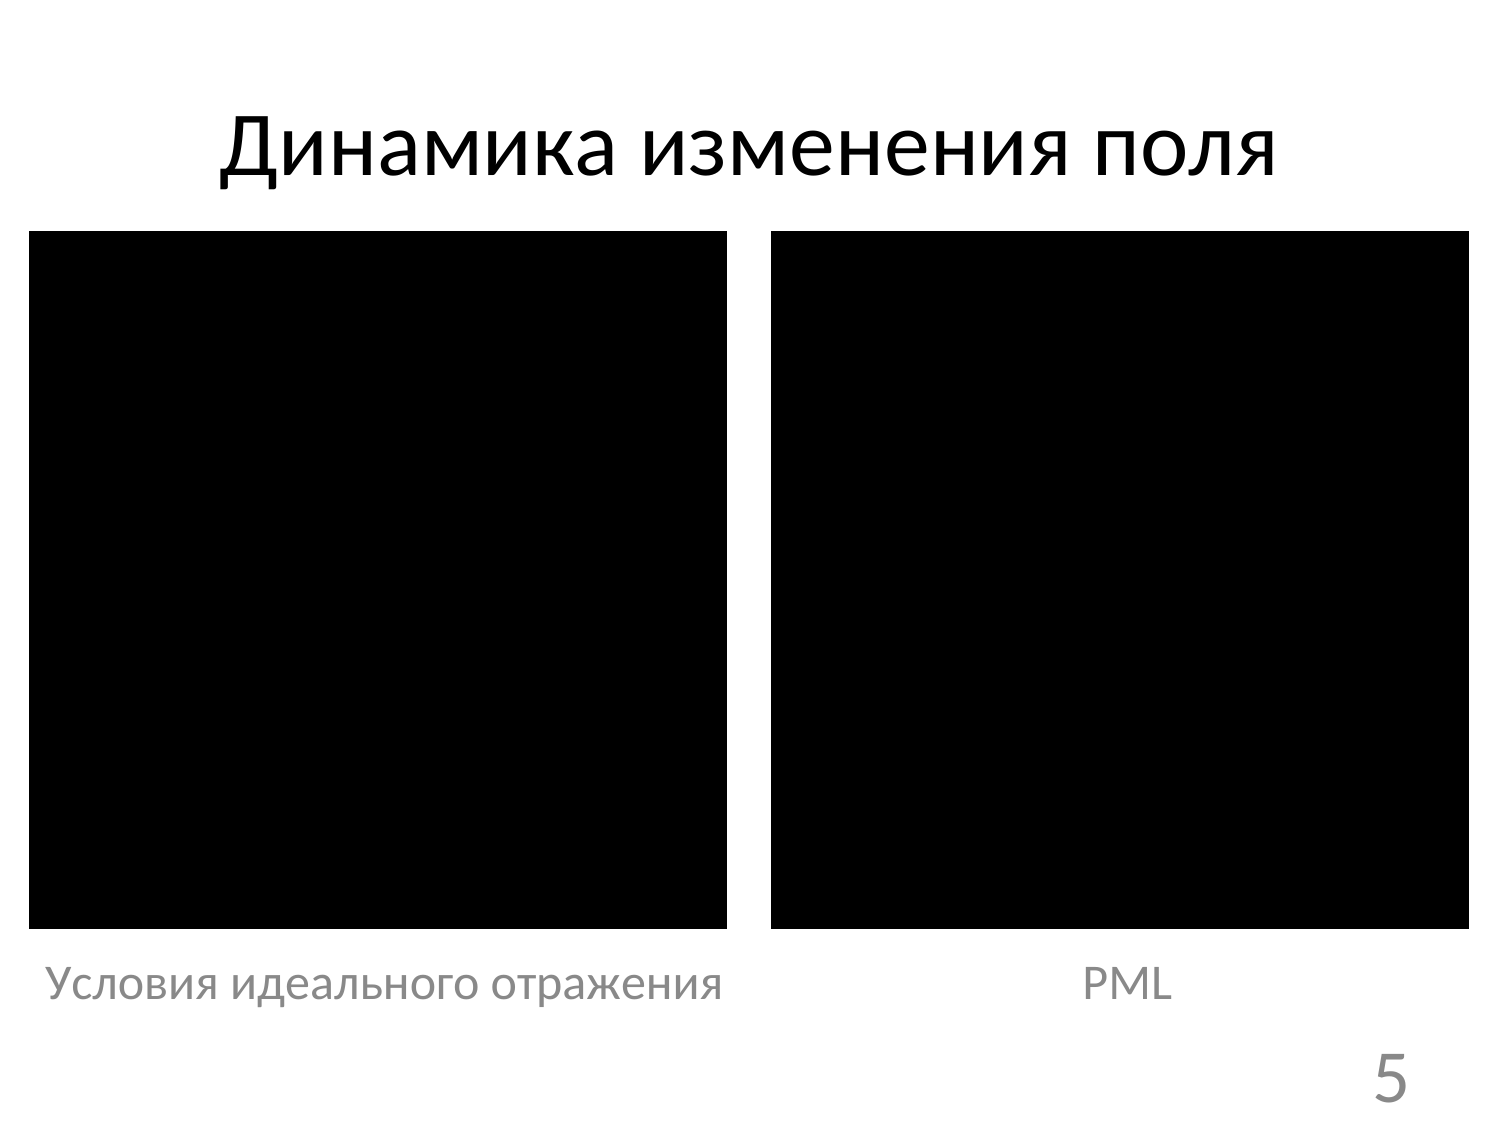

# Динамика изменения поля
Условия идеального отражения
PML